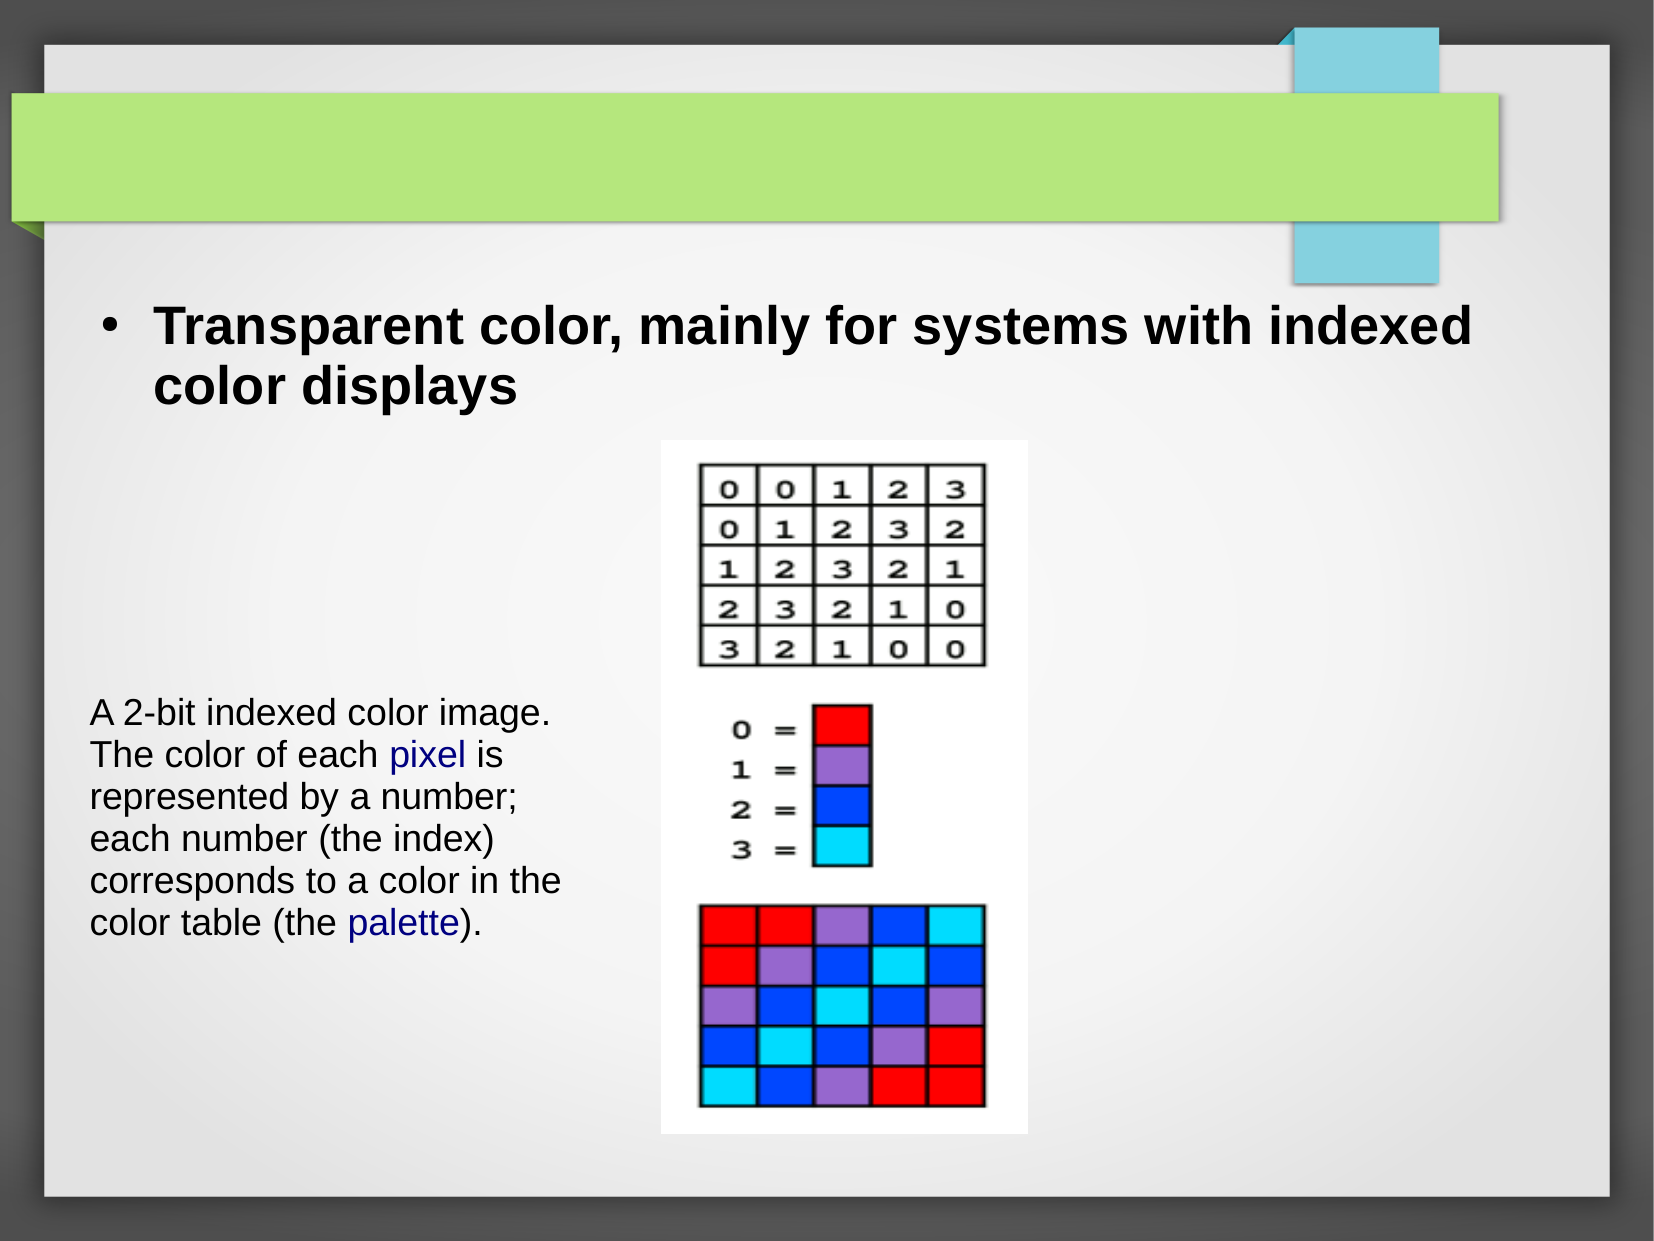

#
Transparent color, mainly for systems with indexed color displays
A 2-bit indexed color image. The color of each pixel is represented by a number; each number (the index) corresponds to a color in the color table (the palette).